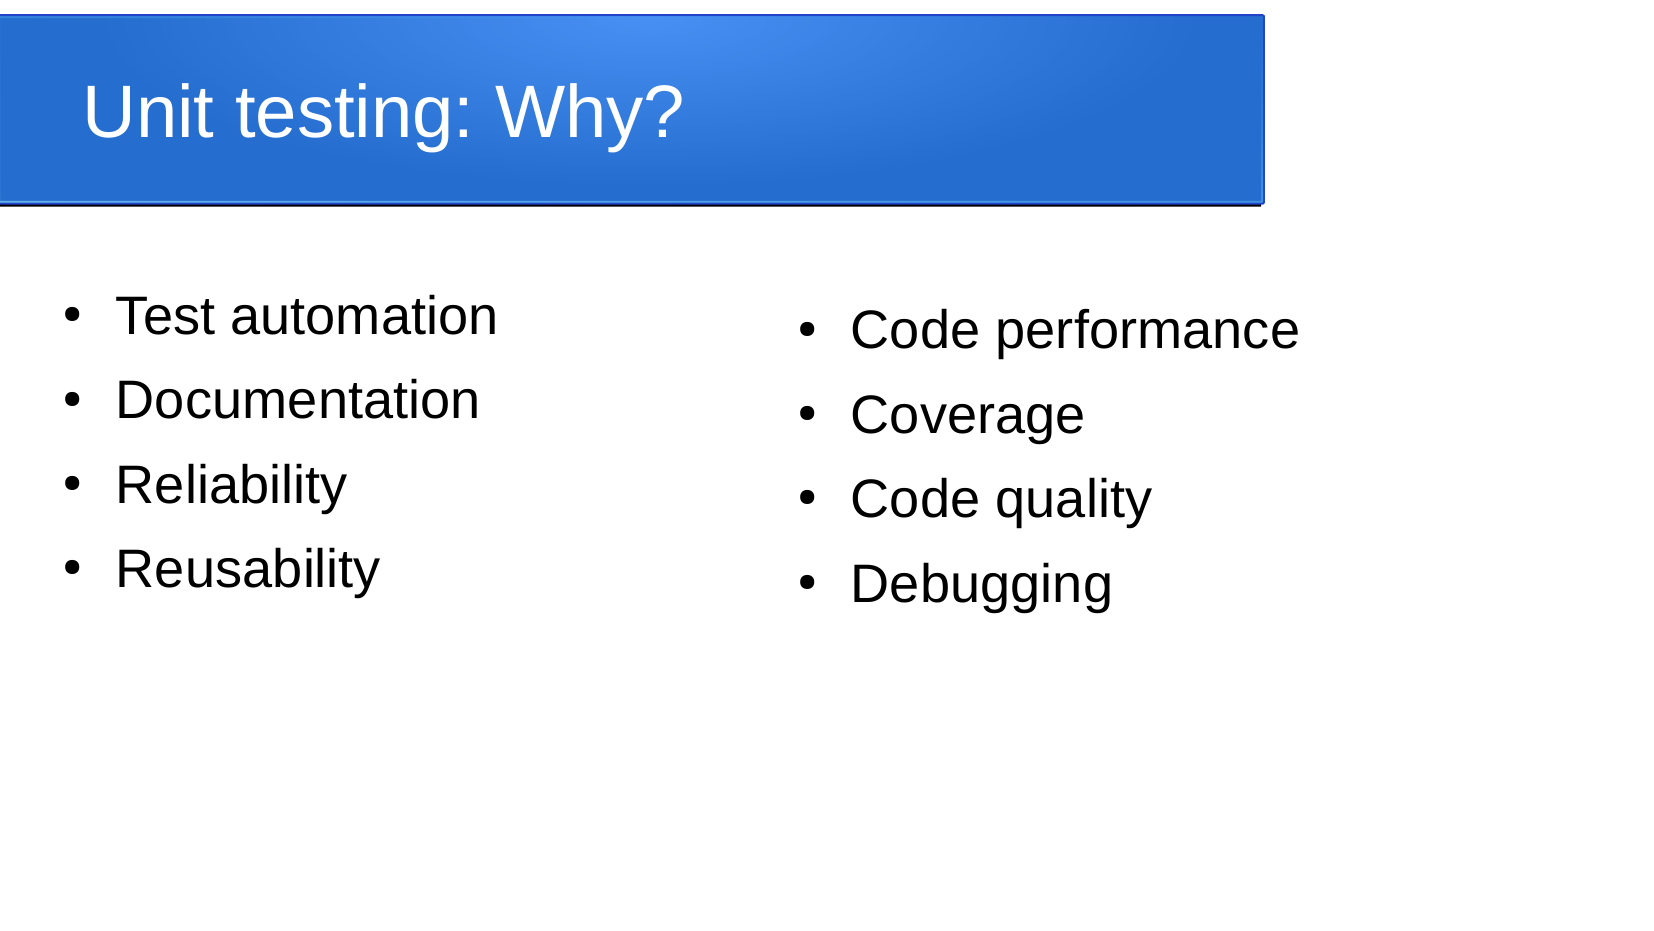

# Unit testing: Why?
Test automation
Documentation
Reliability
Reusability
Code performance
Coverage
Code quality
Debugging